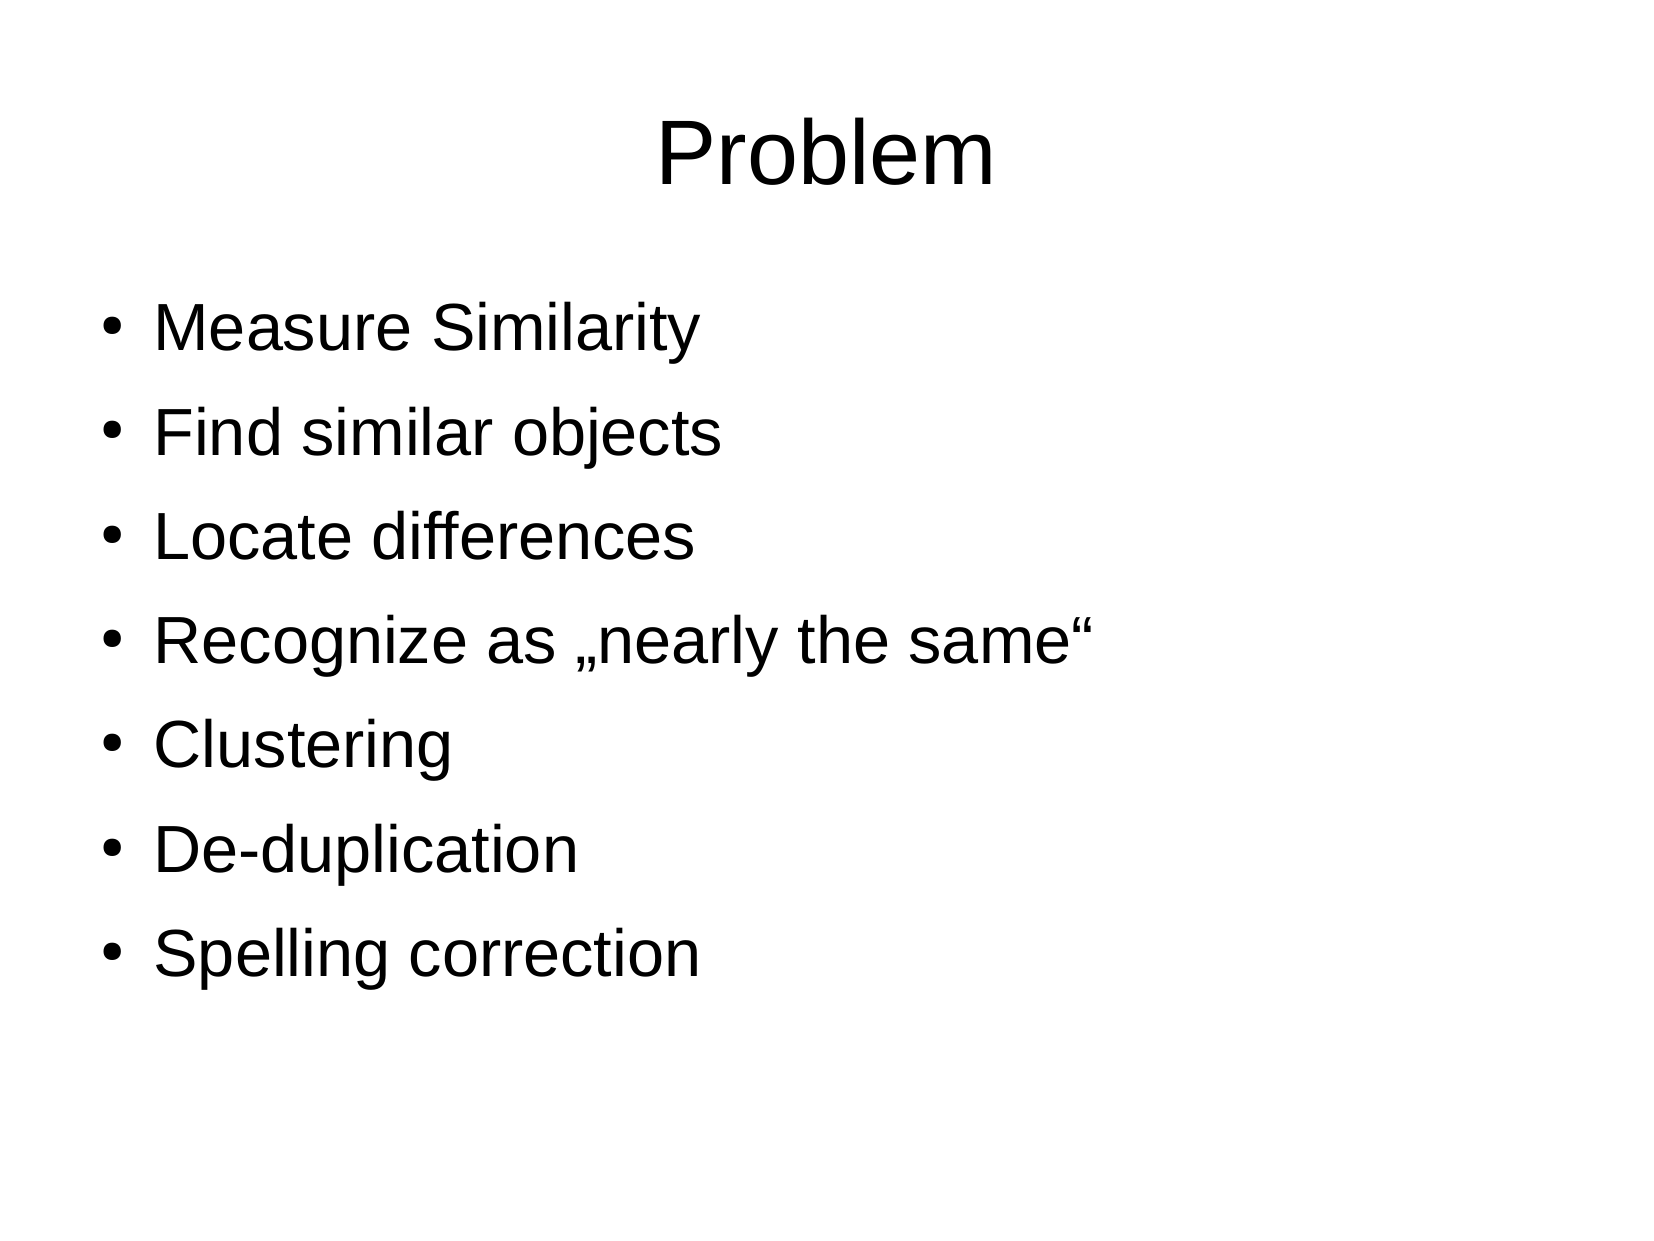

# Problem
Measure Similarity
Find similar objects
Locate differences
Recognize as „nearly the same“
Clustering
De-duplication
Spelling correction